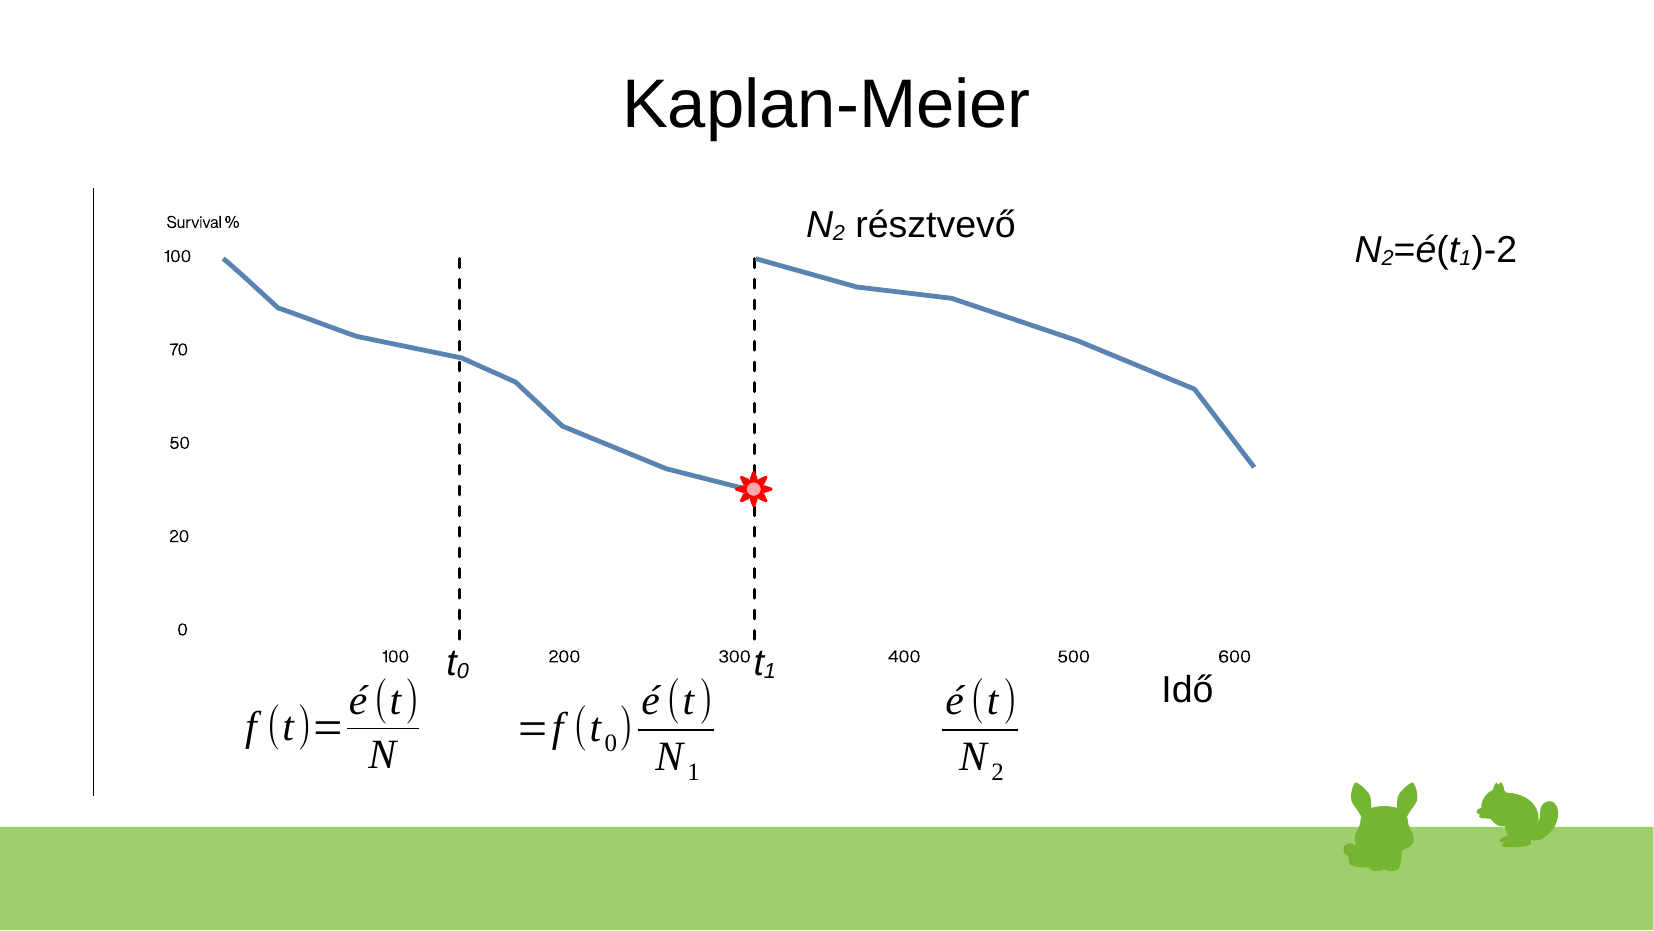

# Kaplan-Meier
N2 résztvevő
N2=é(t1)-2
t0
t1
Idő